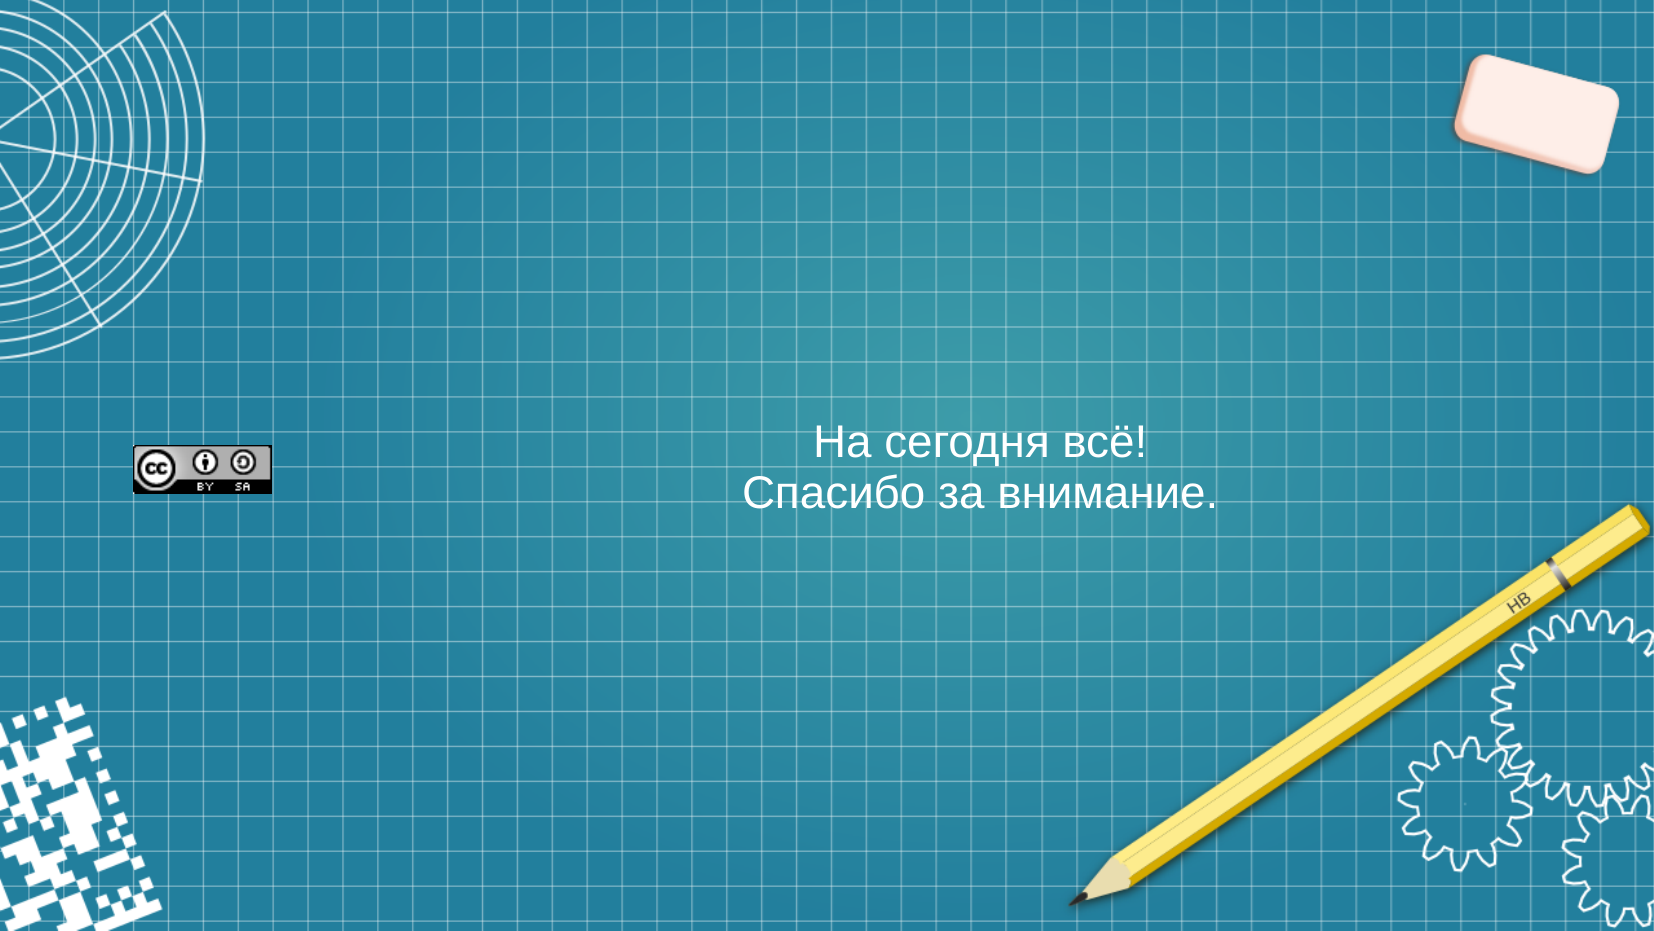

# На сегодня всё! Спасибо за внимание.